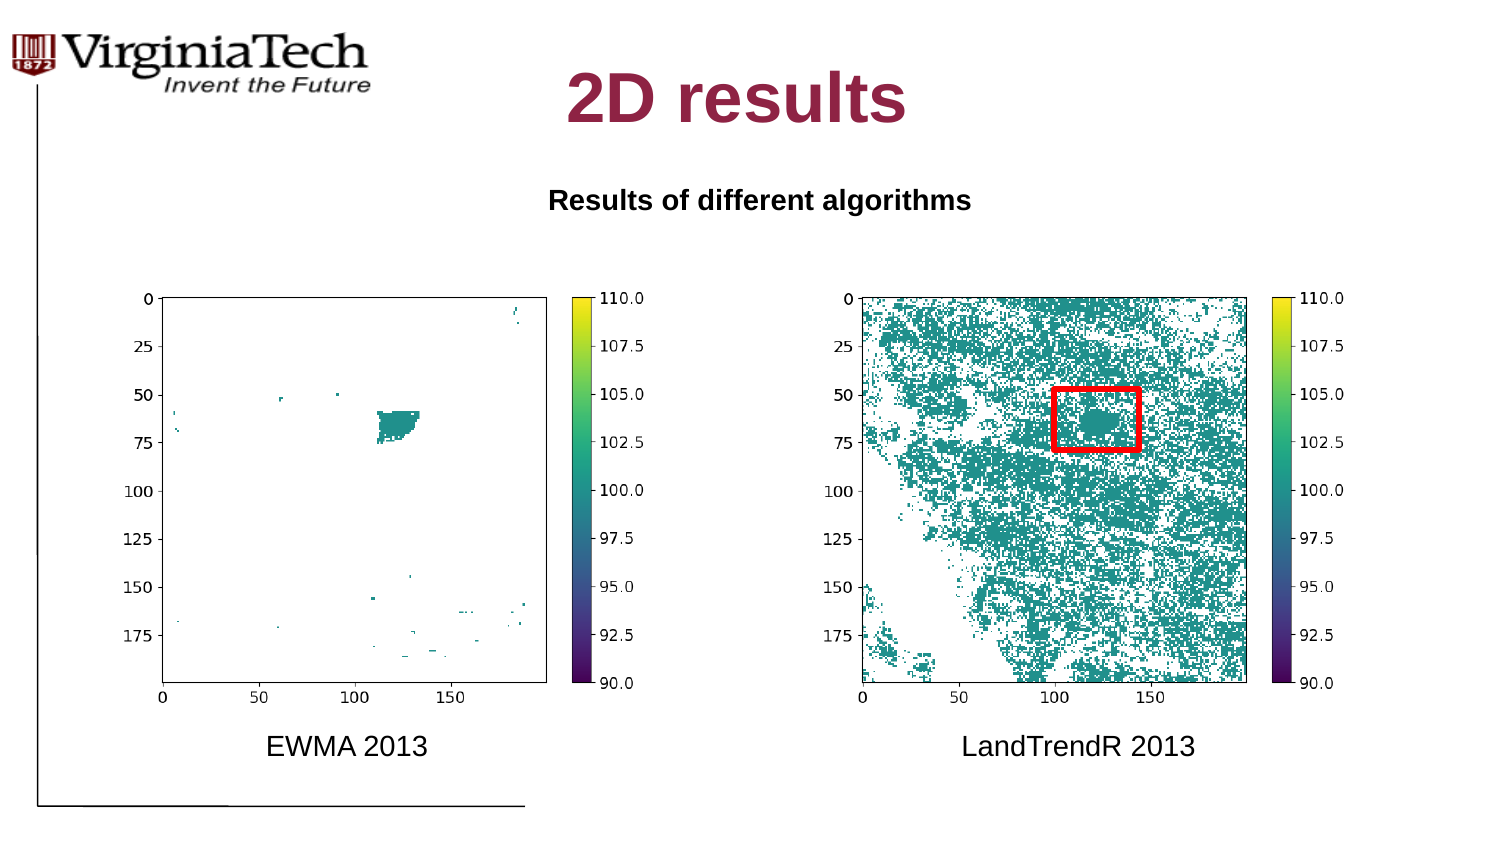

# 2D results
Results of different algorithms
EWMA 2013
LandTrendR 2013